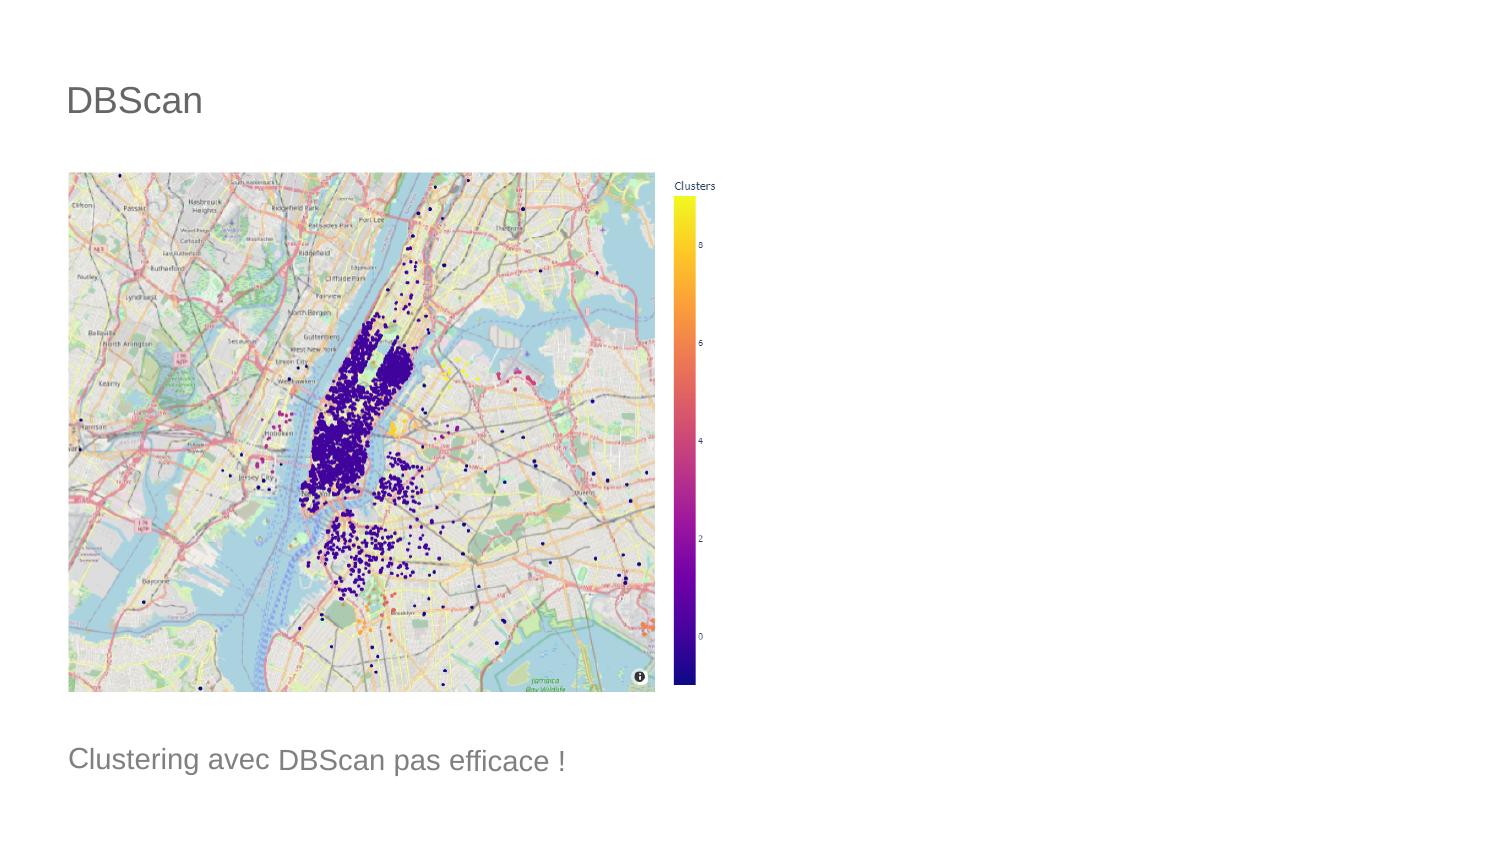

# DBScan
Clustering avec DBScan pas efficace !